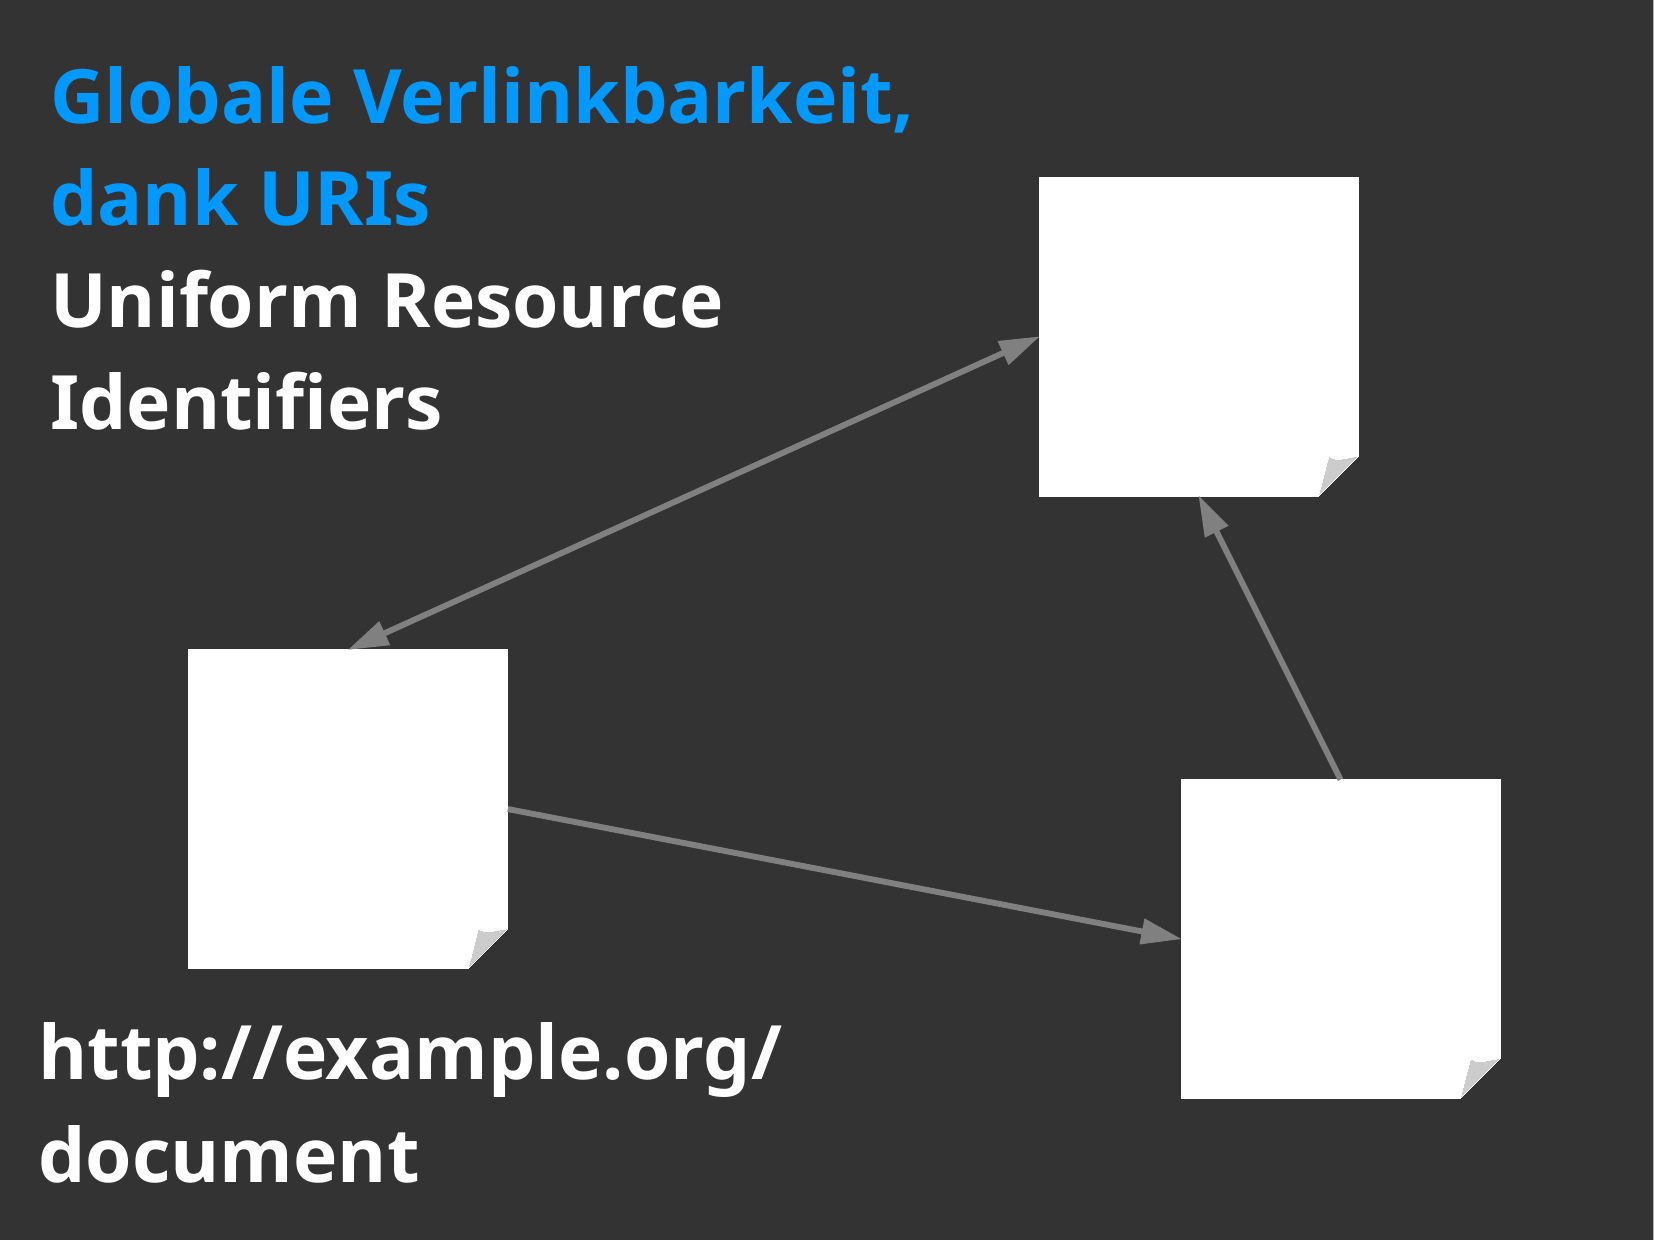

Globale Verlinkbarkeit, dank URIs
Uniform Resource Identifiers
http://example.org/document